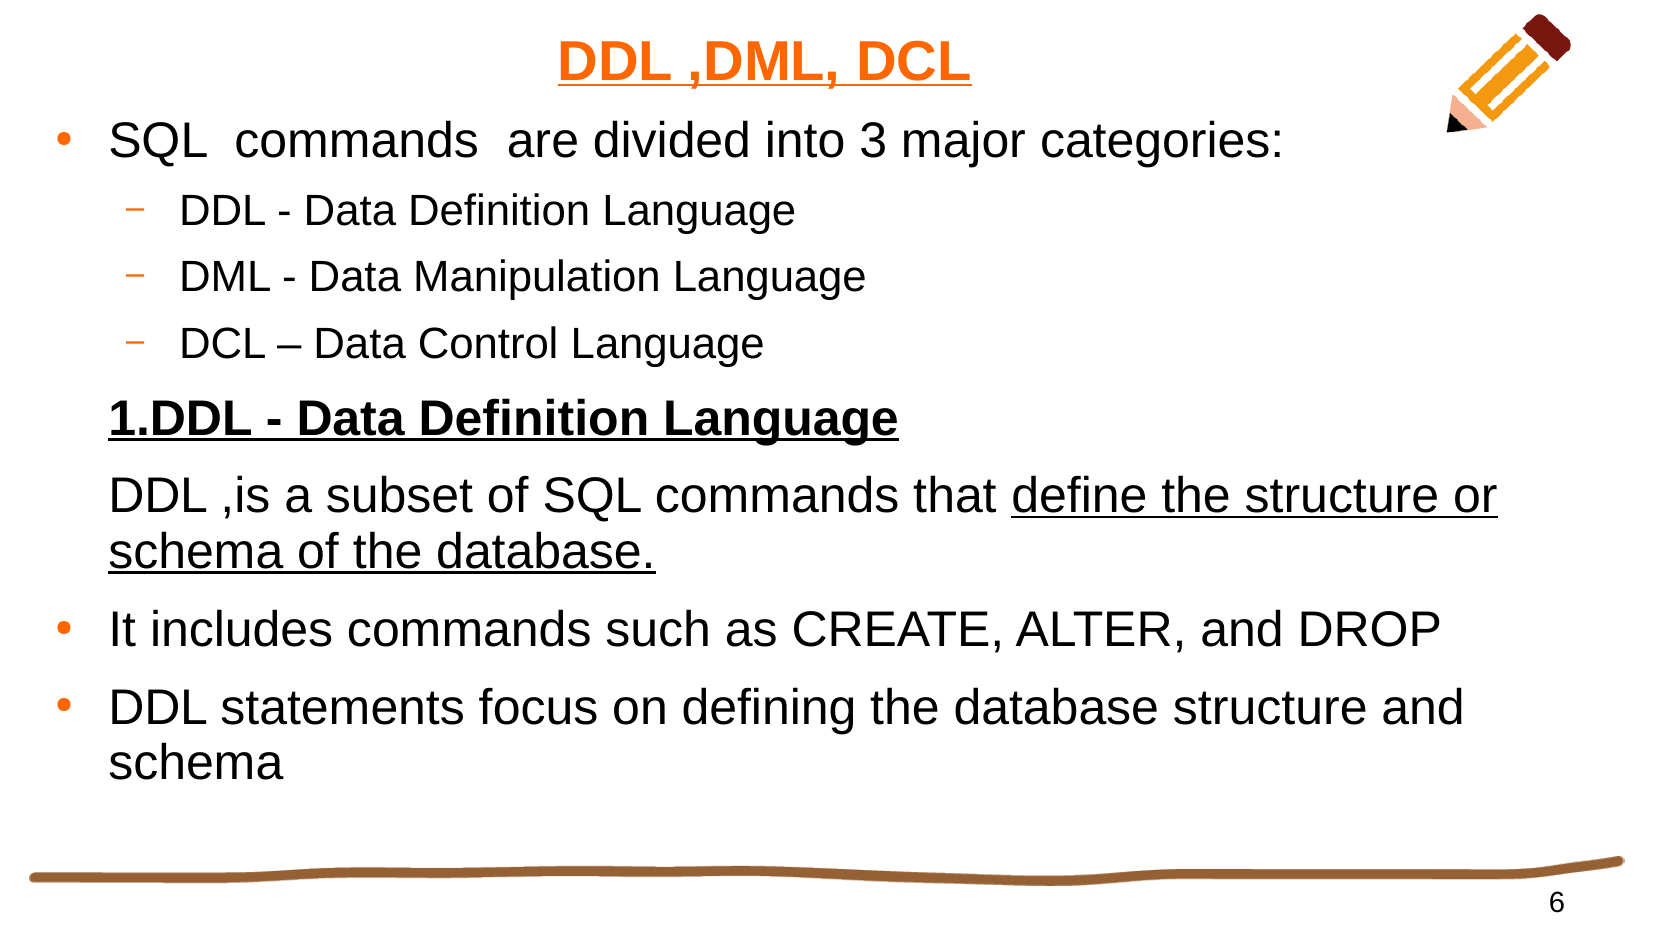

# DDL ,DML, DCL
SQL commands are divided into 3 major categories:
DDL - Data Definition Language
DML - Data Manipulation Language
DCL – Data Control Language
1.DDL - Data Definition Language
DDL ,is a subset of SQL commands that define the structure or schema of the database.
It includes commands such as CREATE, ALTER, and DROP
DDL statements focus on defining the database structure and schema
6